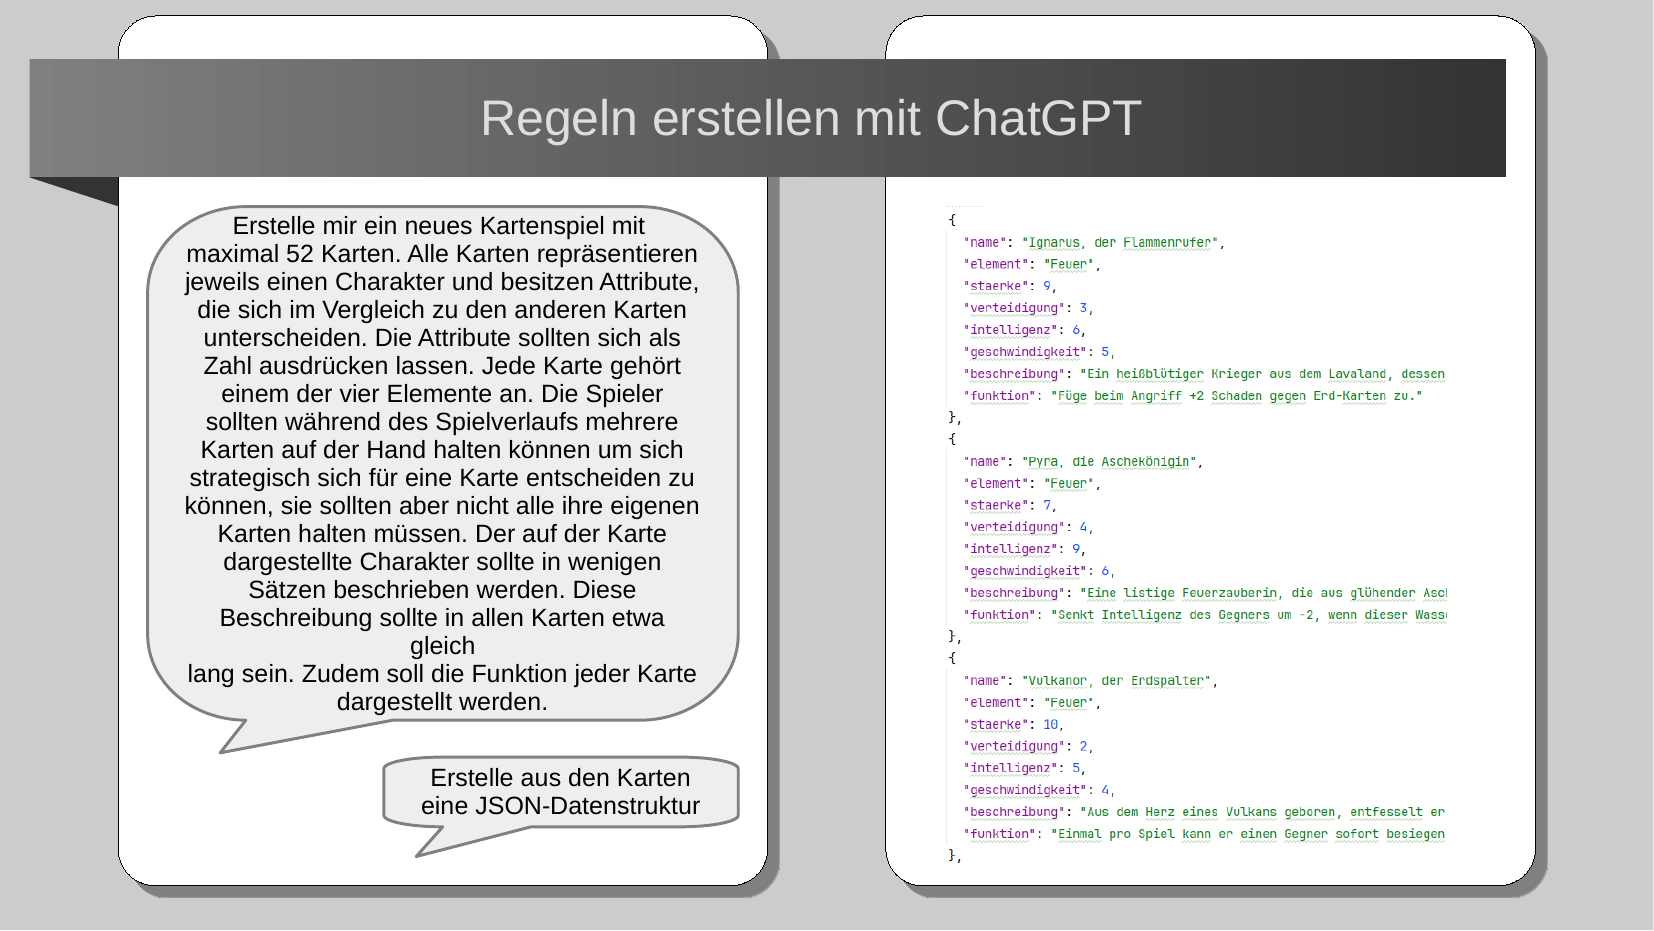

# Regeln erstellen mit ChatGPT
Erstelle mir ein neues Kartenspiel mit
maximal 52 Karten. Alle Karten repräsentieren
jeweils einen Charakter und besitzen Attribute,
die sich im Vergleich zu den anderen Karten
unterscheiden. Die Attribute sollten sich als
Zahl ausdrücken lassen. Jede Karte gehört
einem der vier Elemente an. Die Spieler
sollten während des Spielverlaufs mehrere
Karten auf der Hand halten können um sich
strategisch sich für eine Karte entscheiden zu
können, sie sollten aber nicht alle ihre eigenen
Karten halten müssen. Der auf der Karte
dargestellte Charakter sollte in wenigen
Sätzen beschrieben werden. Diese
Beschreibung sollte in allen Karten etwa gleich
lang sein. Zudem soll die Funktion jeder Karte
dargestellt werden.
Erstelle aus den Karten
eine JSON-Datenstruktur